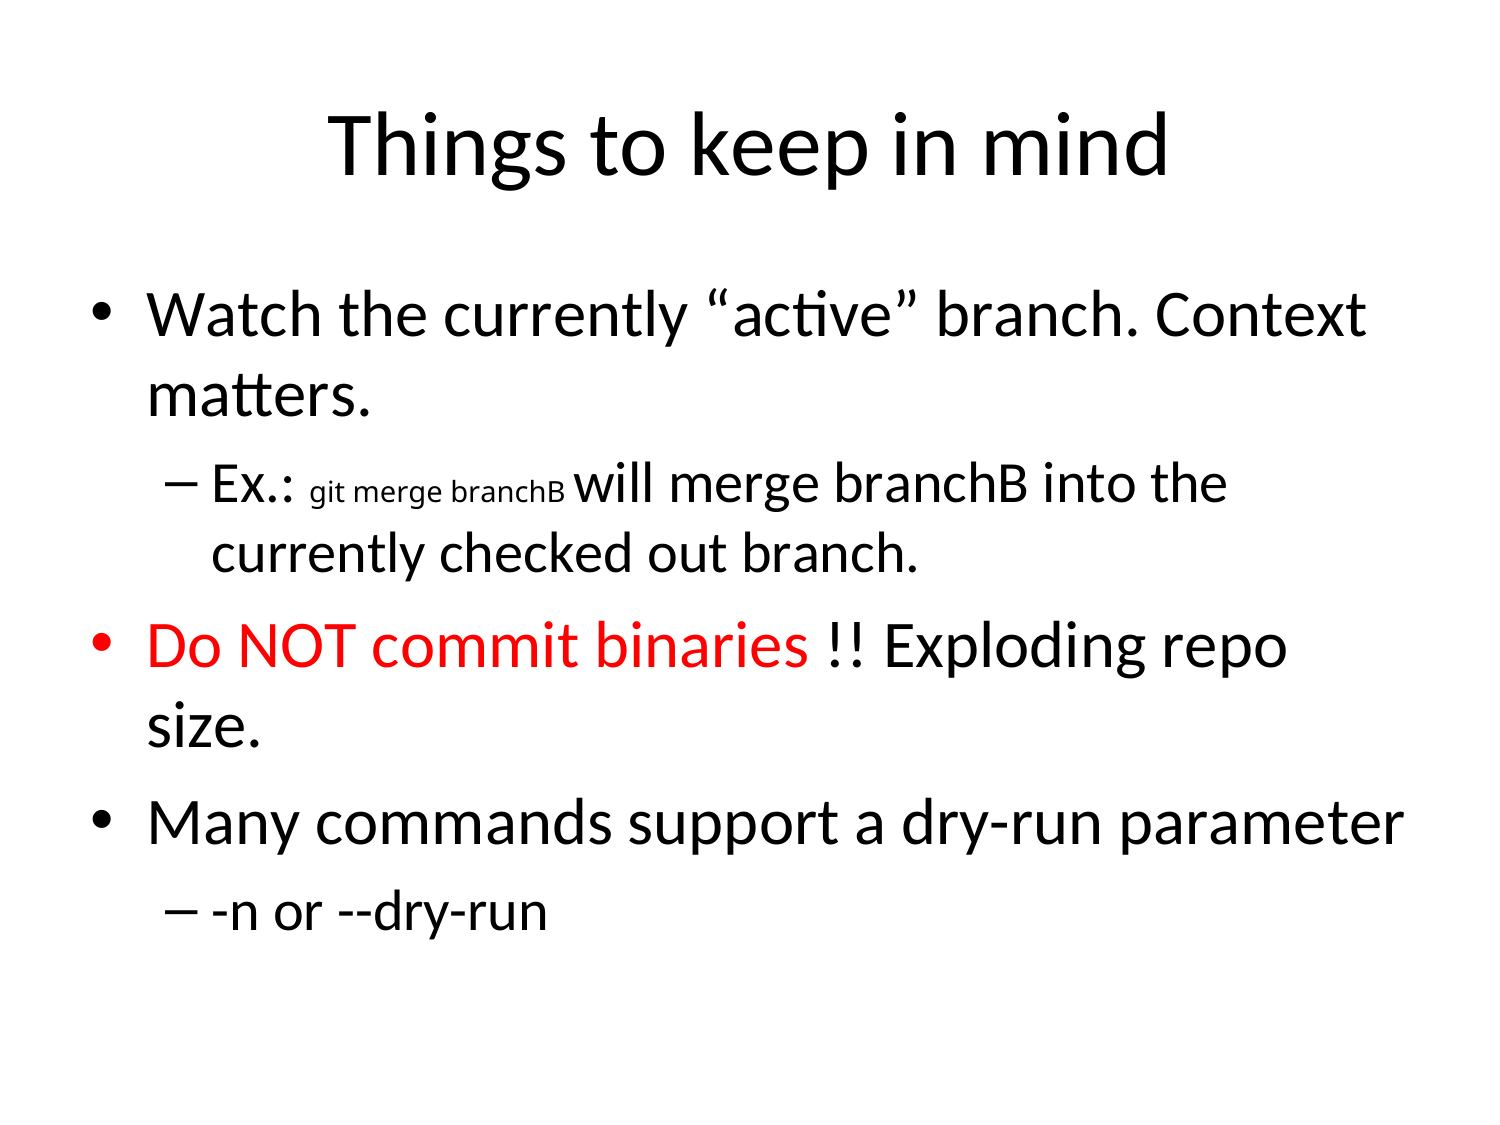

# Things to keep in mind
Watch the currently “active” branch. Context matters.
Ex.: git merge branchB will merge branchB into the currently checked out branch.
Do NOT commit binaries !! Exploding repo size.
Many commands support a dry-run parameter
-n or --dry-run